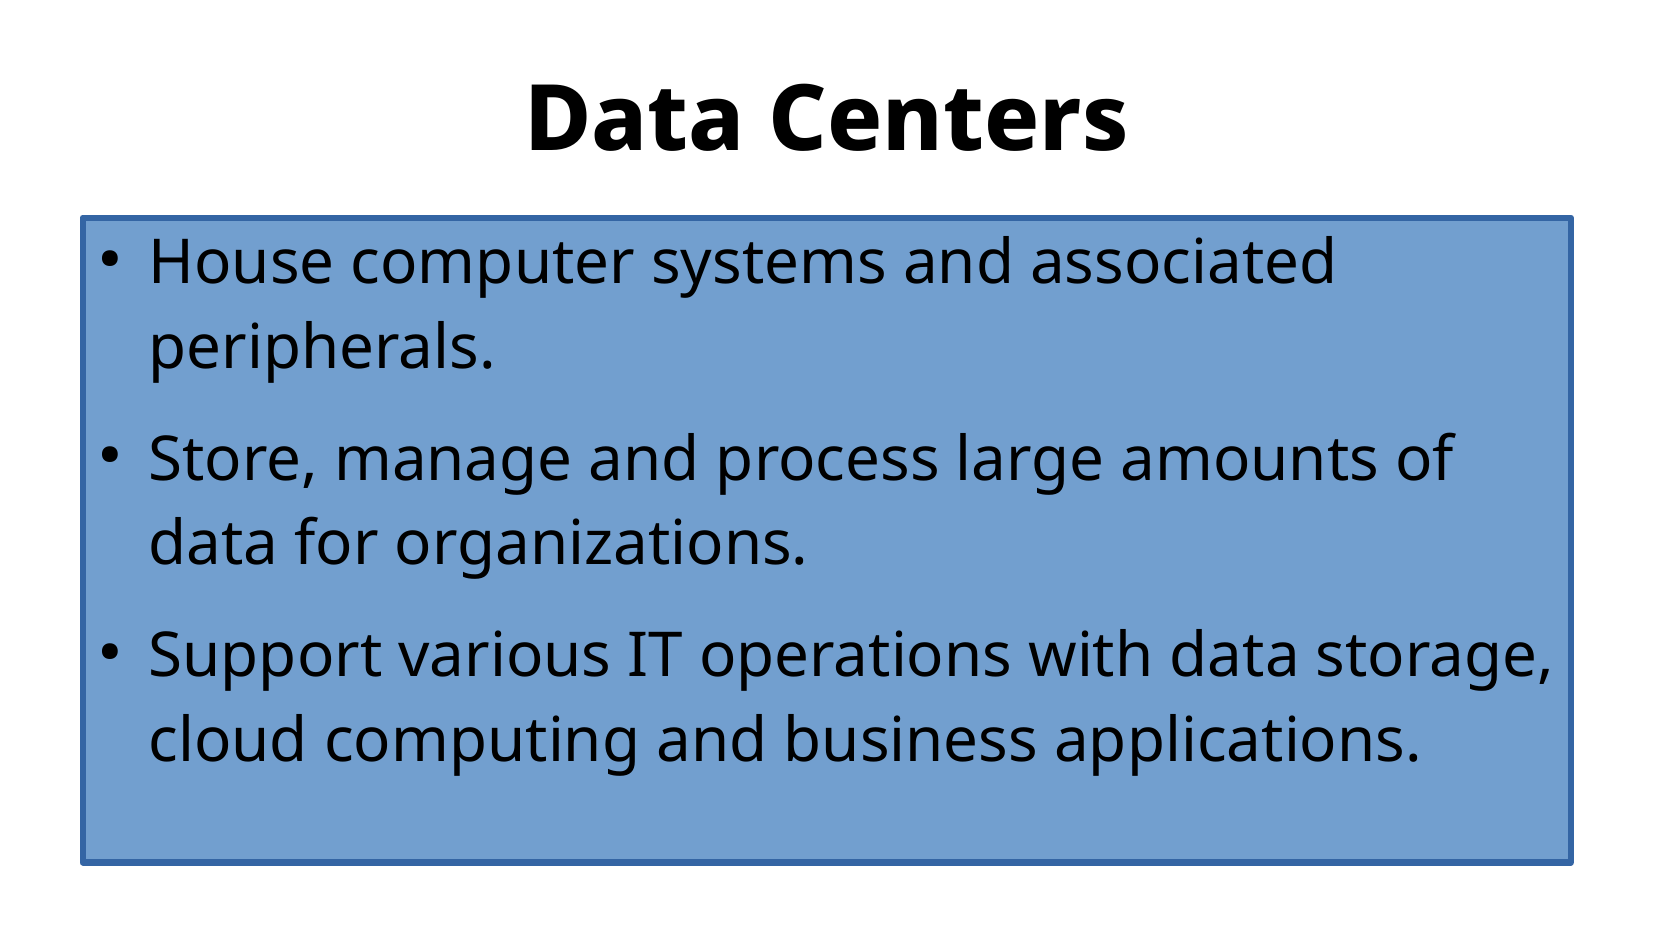

# Data Centers
House computer systems and associated peripherals.
Store, manage and process large amounts of data for organizations.
Support various IT operations with data storage, cloud computing and business applications.